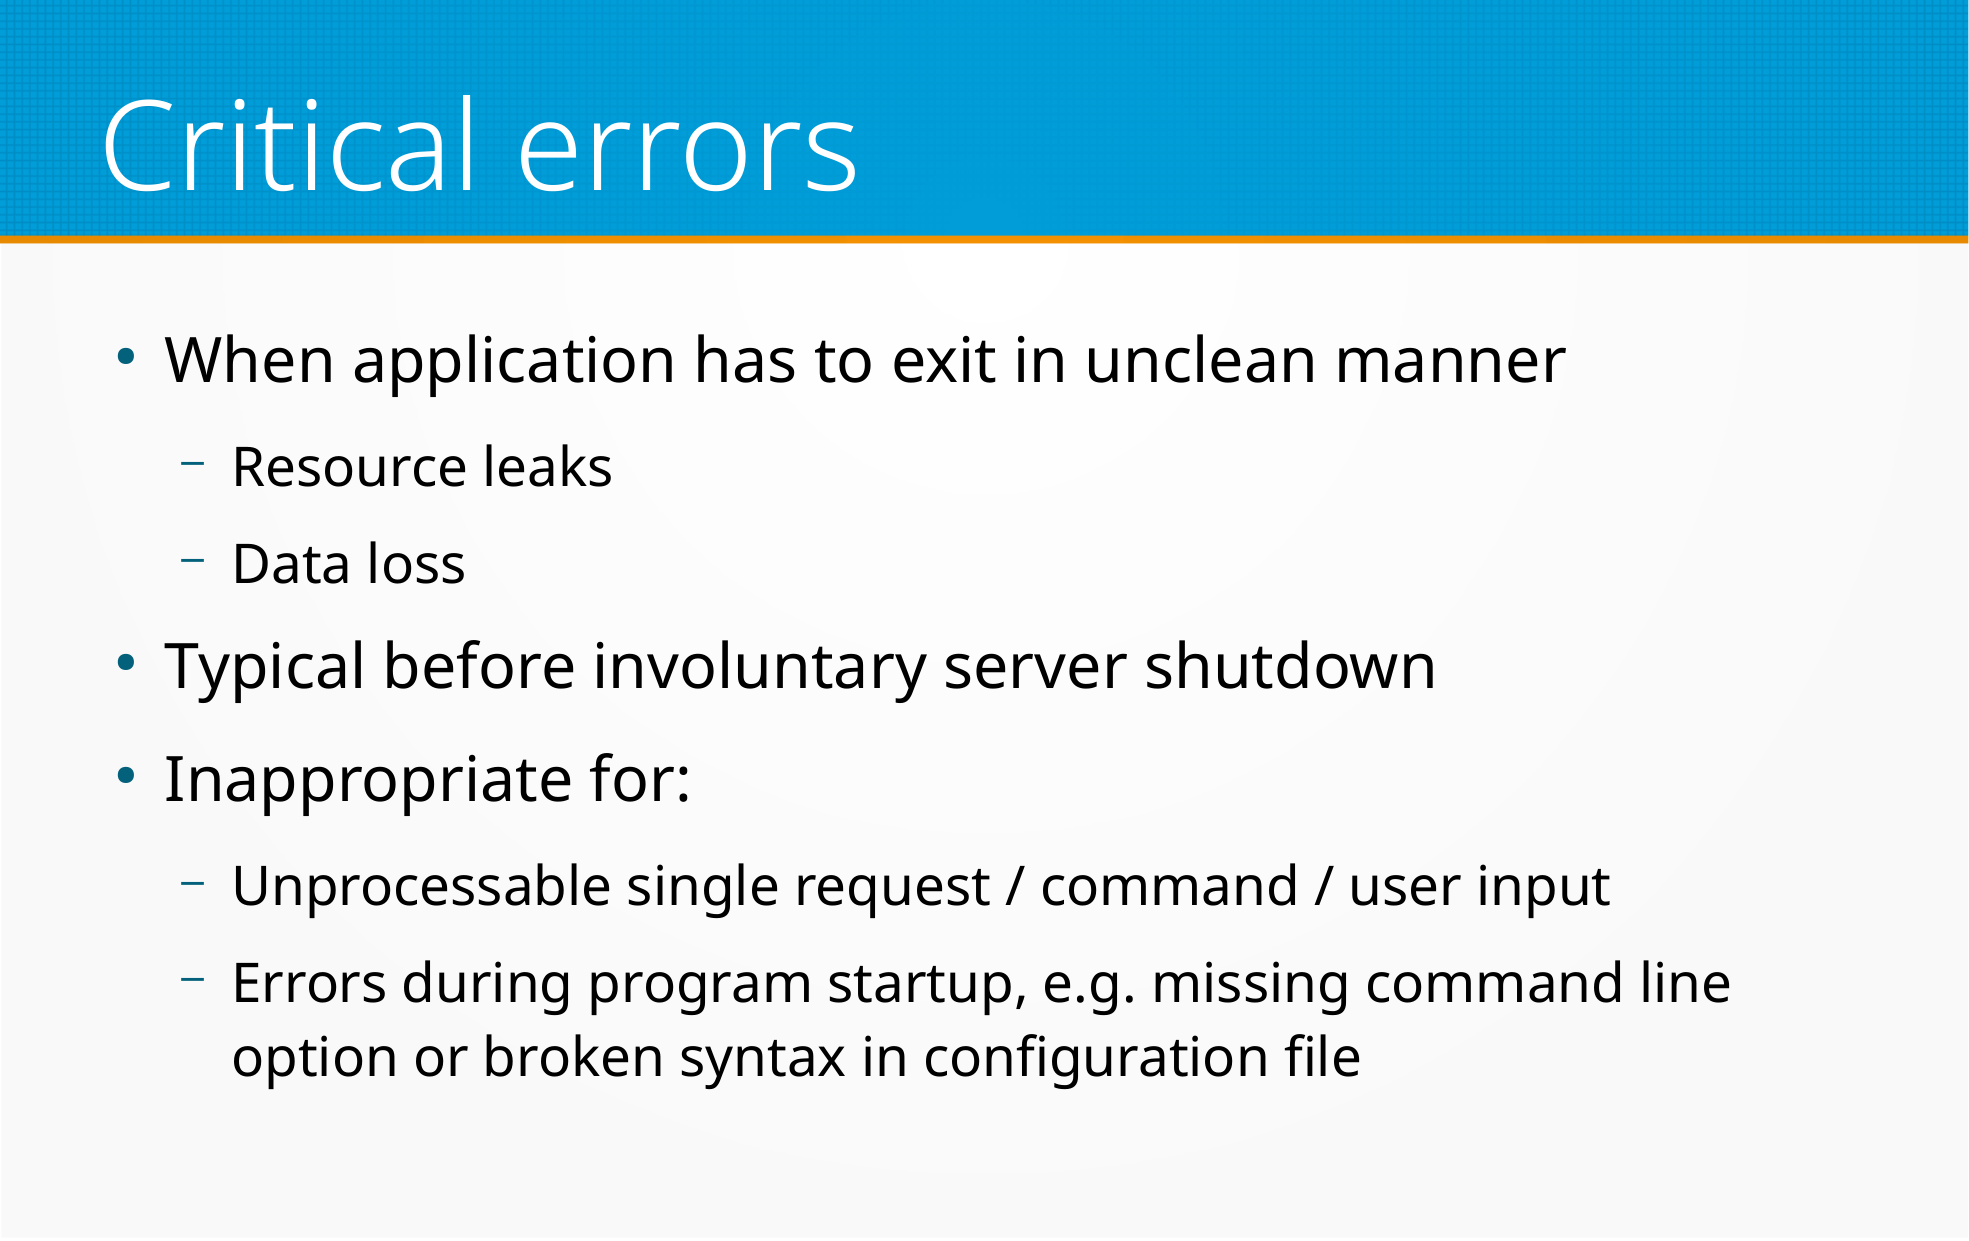

# Critical errors
When application has to exit in unclean manner
Resource leaks
Data loss
Typical before involuntary server shutdown
Inappropriate for:
Unprocessable single request / command / user input
Errors during program startup, e.g. missing command line option or broken syntax in configuration file